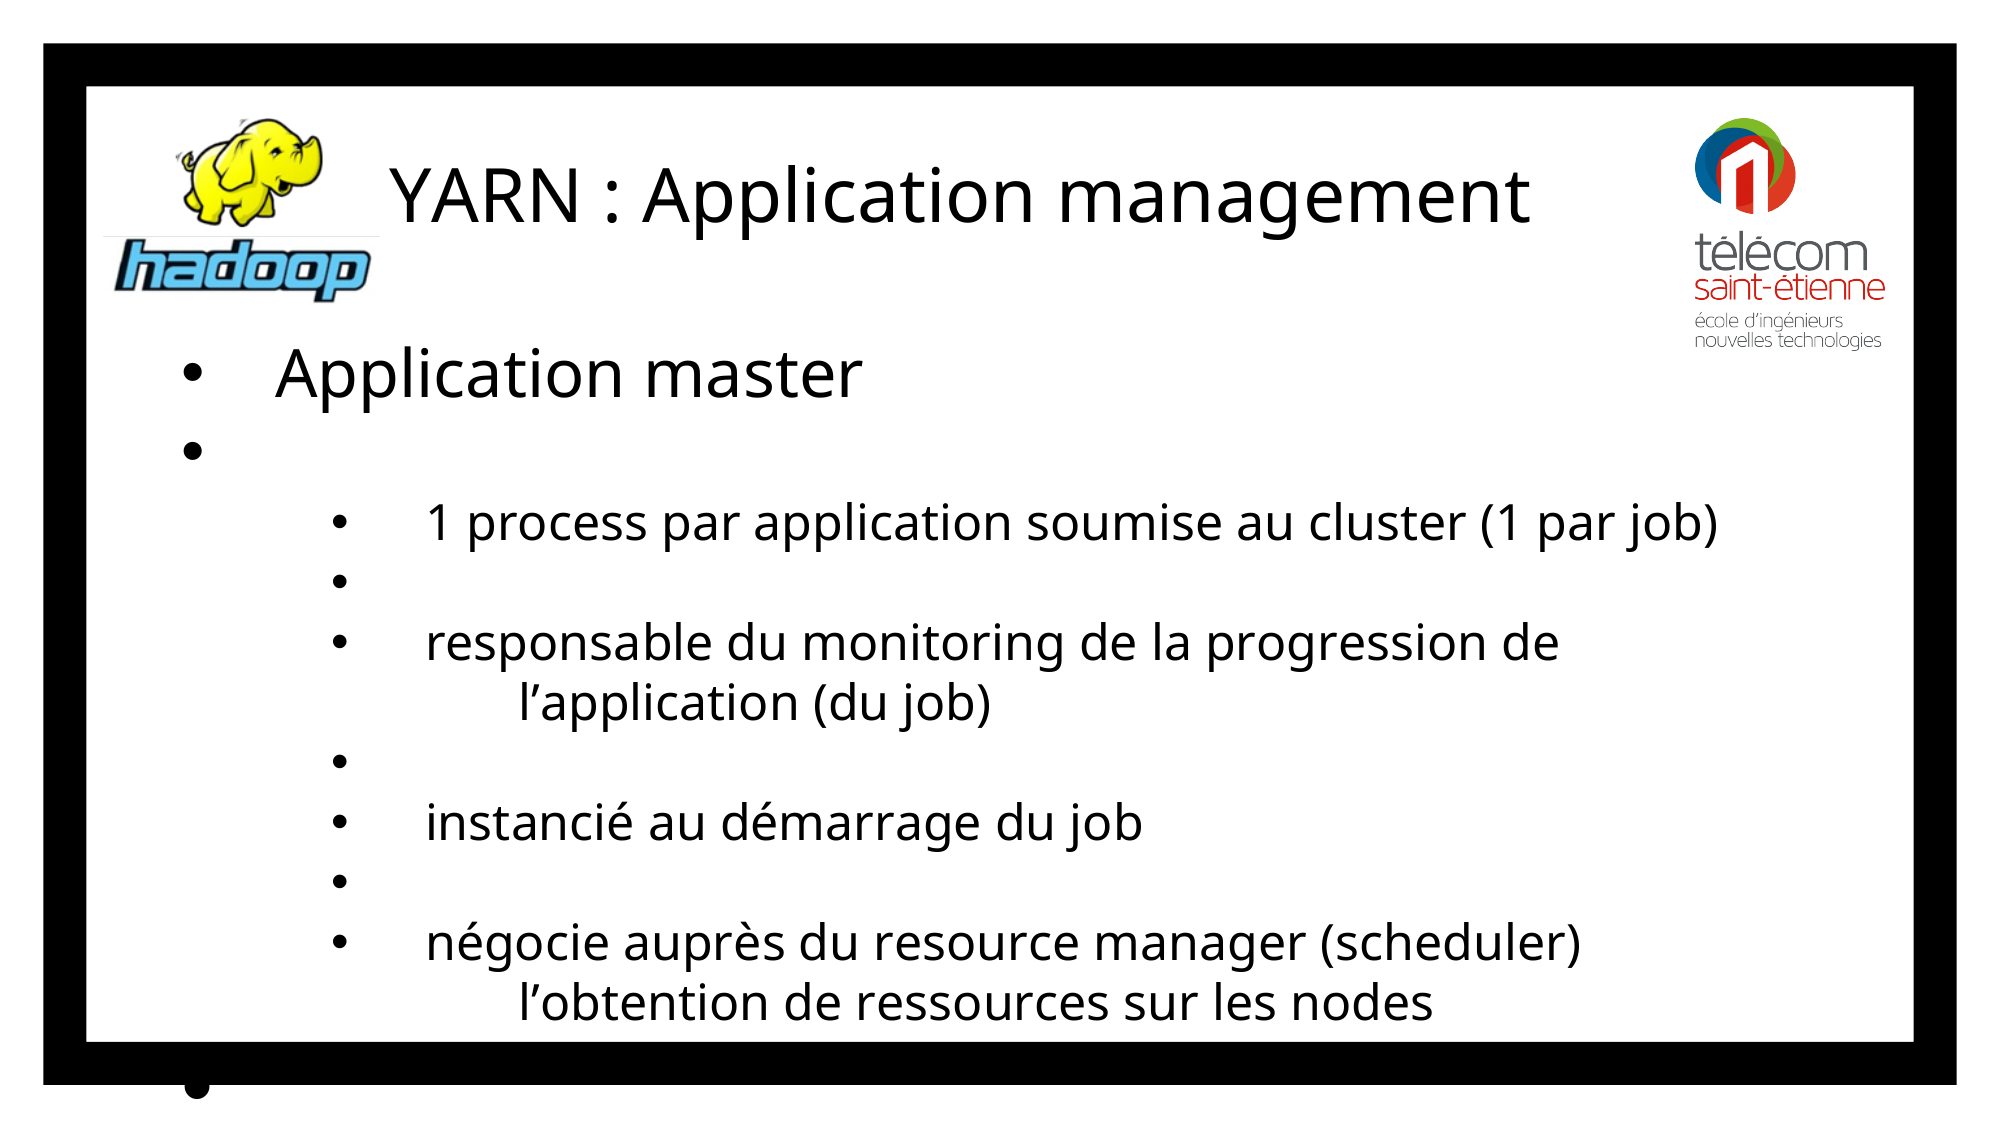

# YARN : Application management
Application master
1 process par application soumise au cluster (1 par job)
responsable du monitoring de la progression de l’application (du job)
instancié au démarrage du job
négocie auprès du resource manager (scheduler) l’obtention de ressources sur les nodes